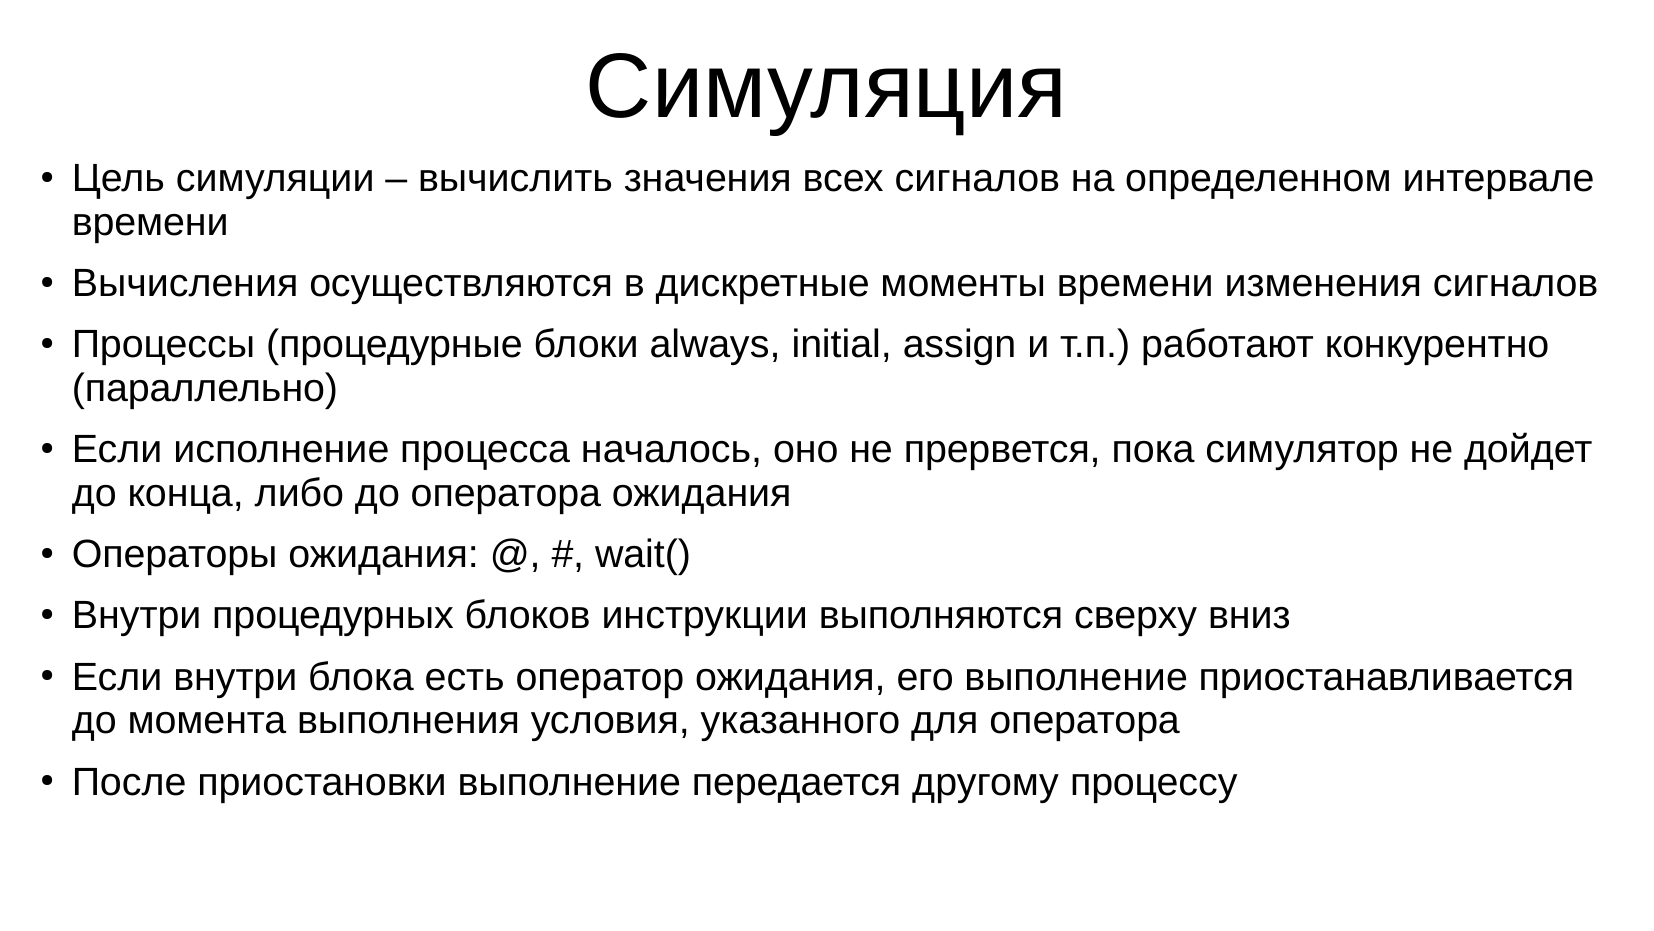

Симуляция
# Цель симуляции – вычислить значения всех сигналов на определенном интервале времени
Вычисления осуществляются в дискретные моменты времени изменения сигналов
Процессы (процедурные блоки always, initial, assign и т.п.) работают конкурентно (параллельно)
Если исполнение процесса началось, оно не прервется, пока симулятор не дойдет до конца, либо до оператора ожидания
Операторы ожидания: @, #, wait()
Внутри процедурных блоков инструкции выполняются сверху вниз
Если внутри блока есть оператор ожидания, его выполнение приостанавливается до момента выполнения условия, указанного для оператора
После приостановки выполнение передается другому процессу